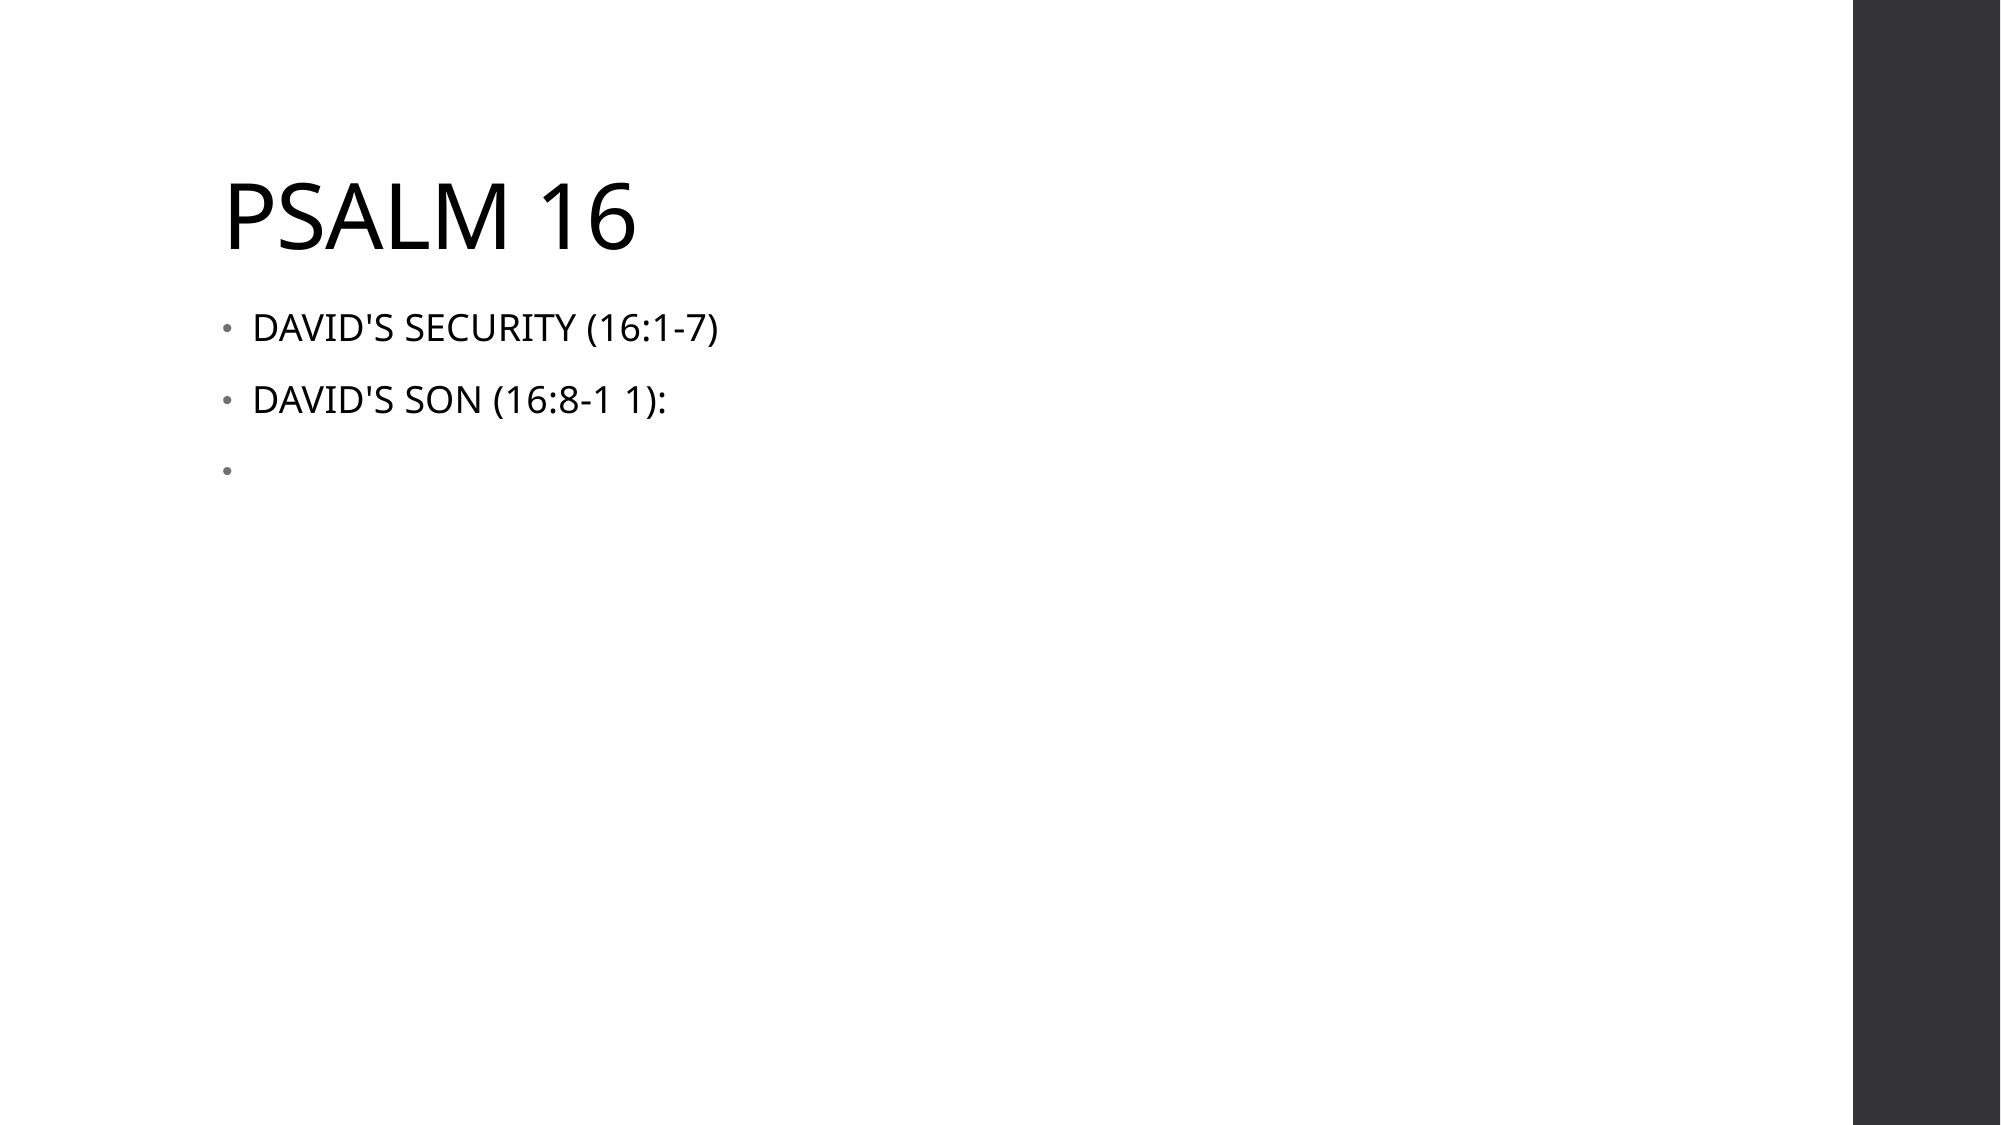

# PSALM 16
DAVID'S SECURITY (16:1-7)
DAVID'S SON (16:8-1 1):